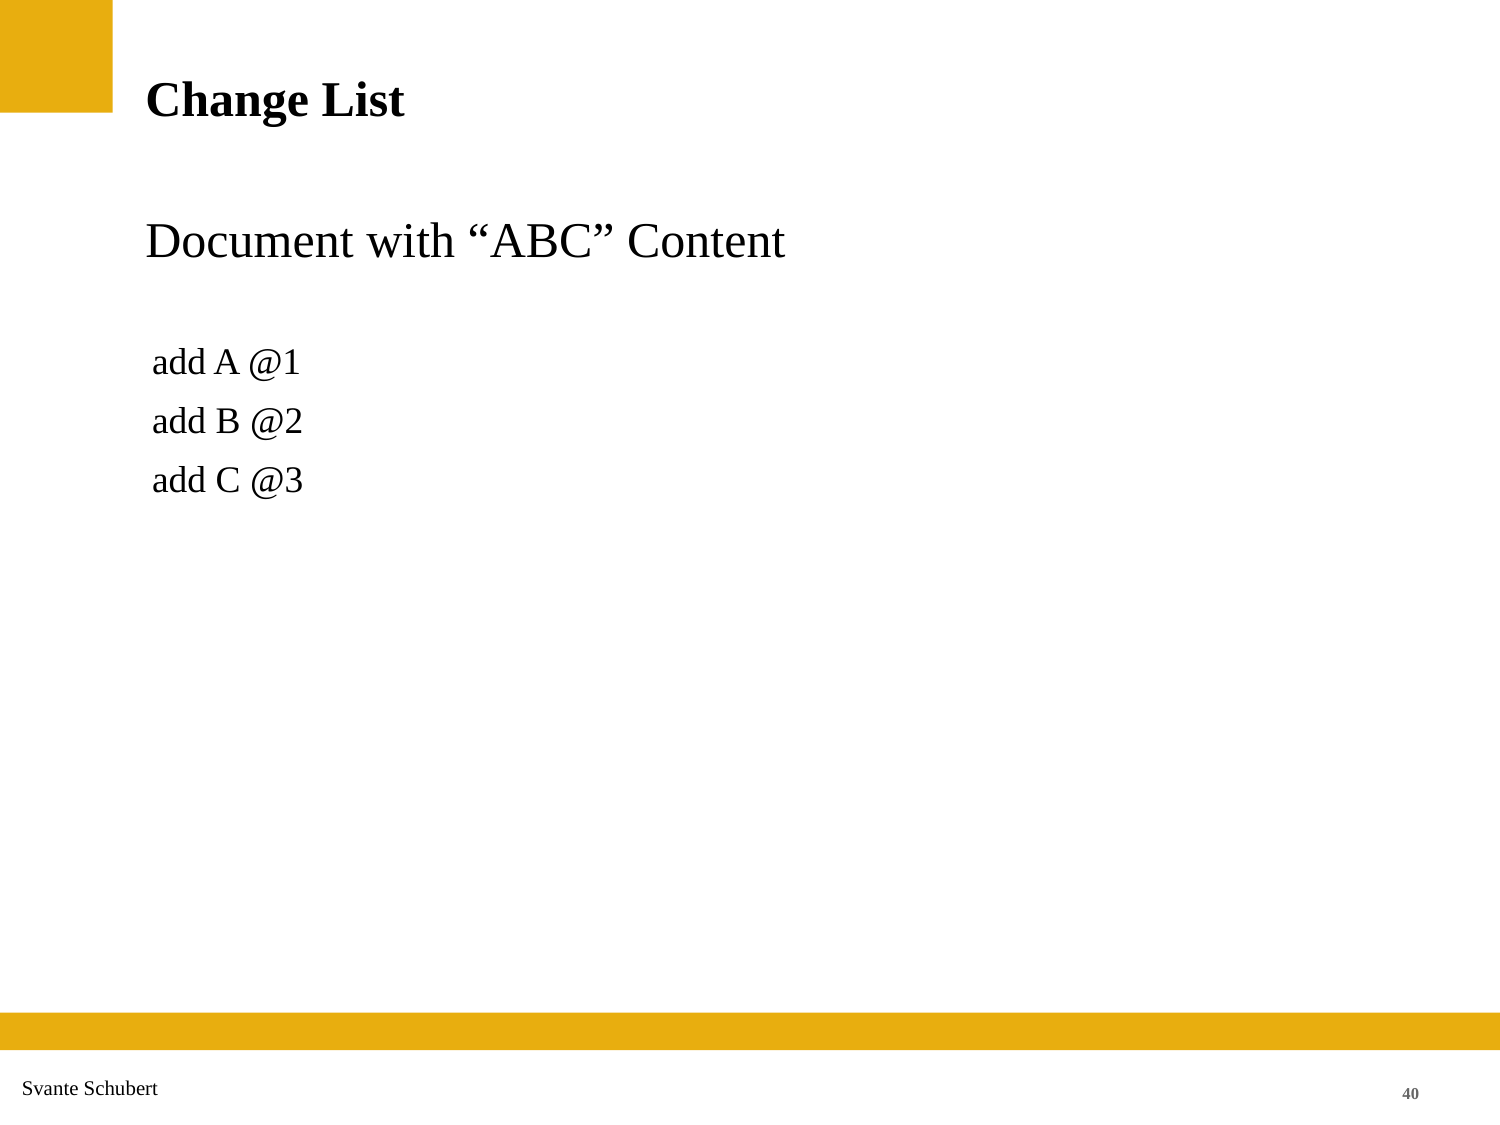

# Change List
Document with “ABC” Content
 add A @1
 add B @2
 add C @3
Svante Schubert